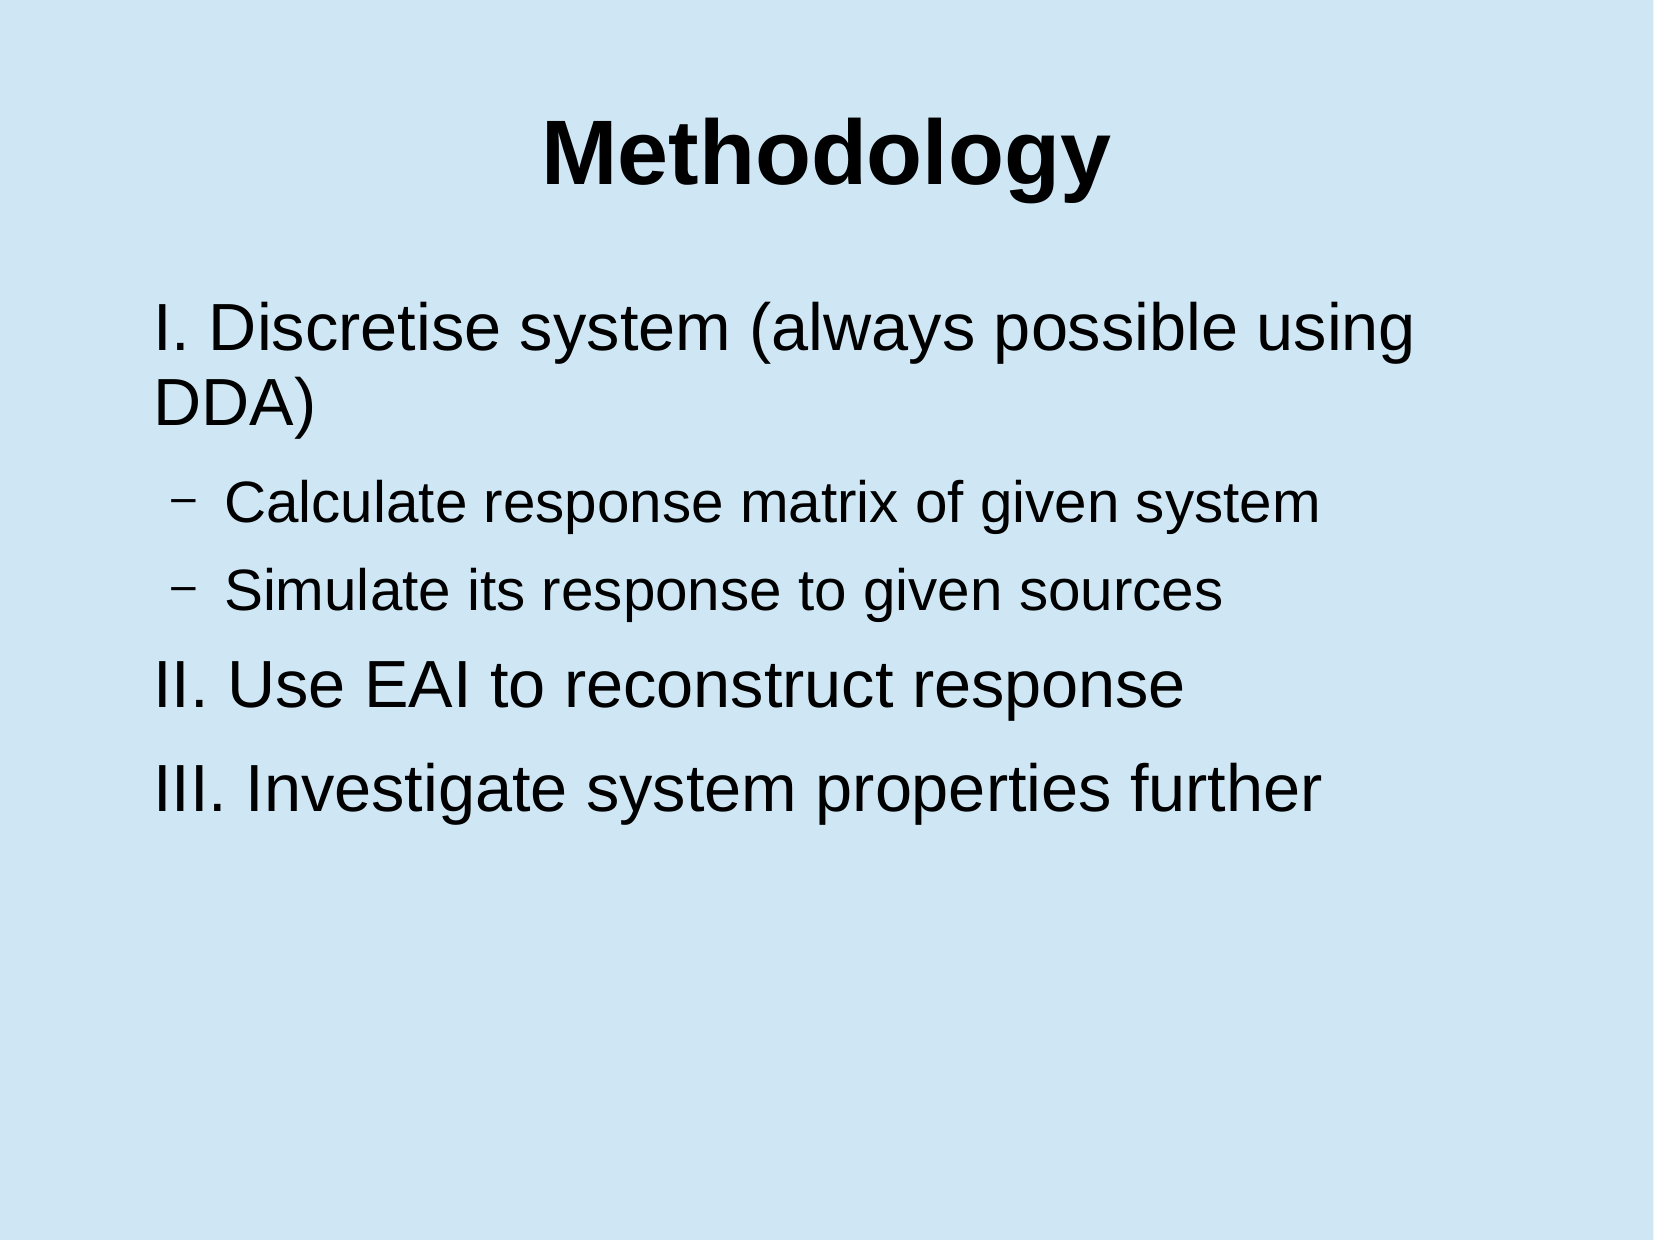

# Methodology
I. Discretise system (always possible using DDA)
Calculate response matrix of given system
Simulate its response to given sources
II. Use EAI to reconstruct response
III. Investigate system properties further